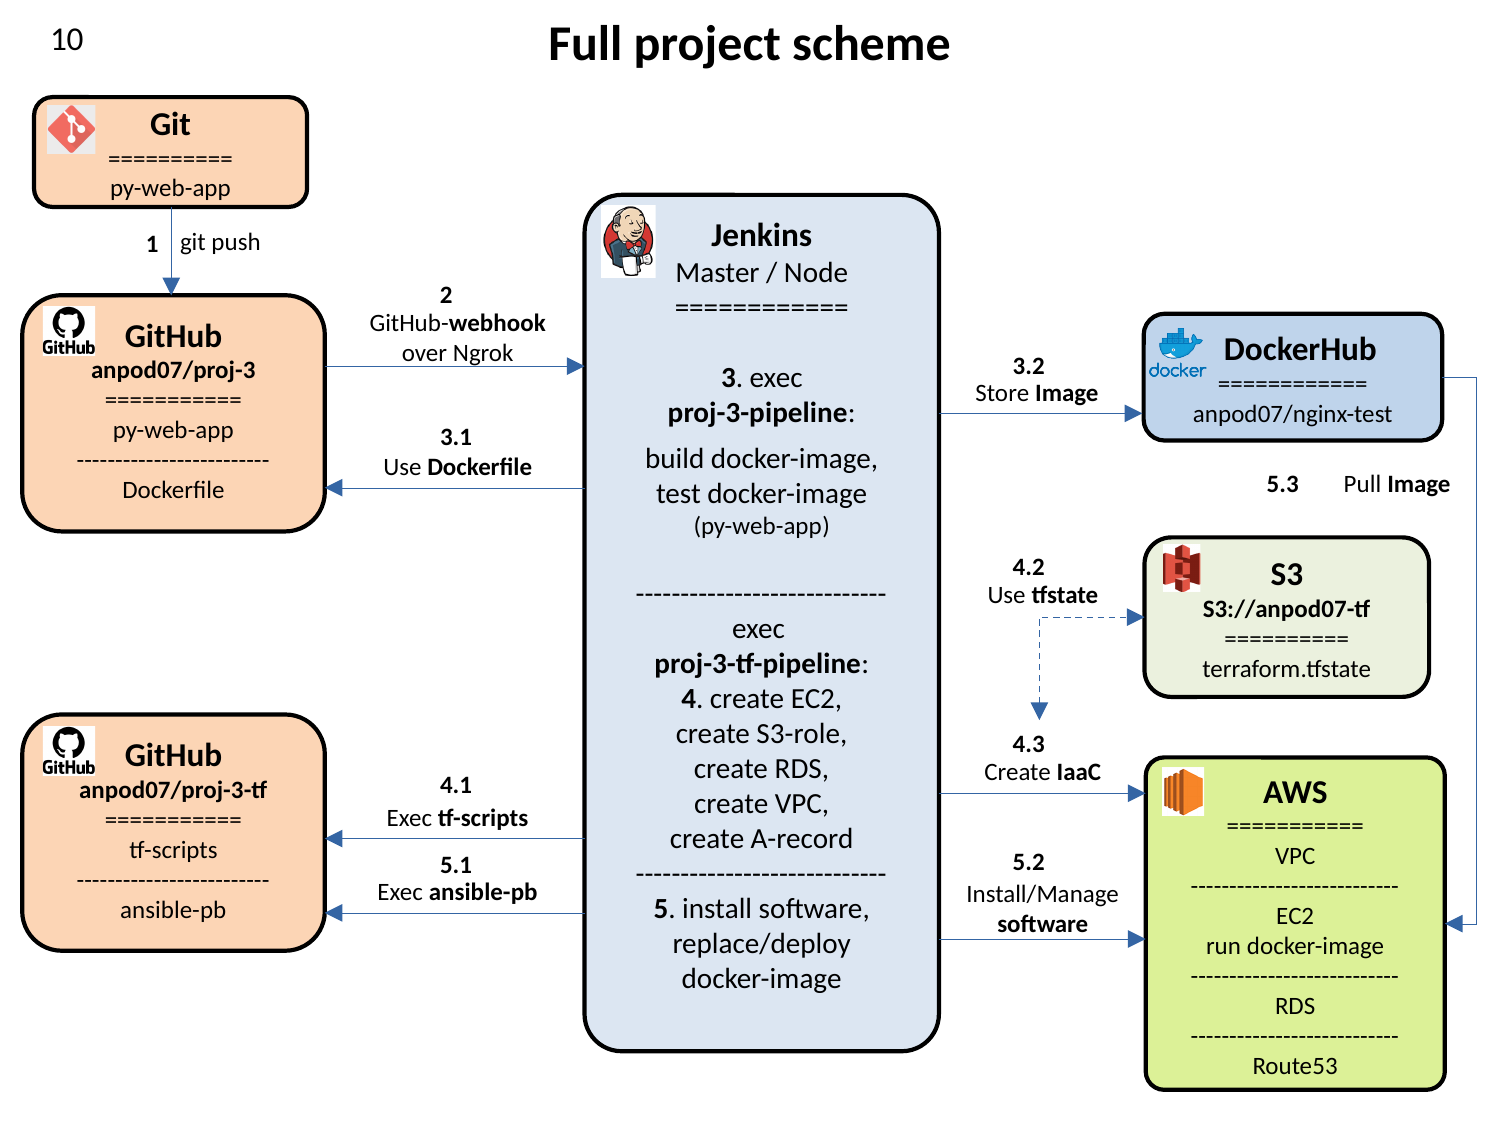

10
# Full project scheme
Git
==========
py-web-app
Jenkins
Master / Node
============
3. exec
proj-3-pipeline:
build docker-image,
test docker-image
(py-web-app)
----------------------------
exec
proj-3-tf-pipeline:
4. create EC2,
create S3-role,
create RDS,
create VPC,
create A-record
----------------------------
5. install software,
replace/deploy
docker-image
git push
1
2
GitHub
anpod07/proj-3
===========
py-web-app
-------------------------
Dockerfile
GitHub-webhook over Ngrok
 DockerHub
============
anpod07/nginx-test
3.2
Store Image
3.1
Use Dockerfile
5.3
Pull Image
S3
S3://anpod07-tf
==========
terraform.tfstate
4.2
Use tfstate
GitHub
anpod07/proj-3-tf
===========
tf-scripts
-------------------------
ansible-pb
4.3
Create IaaC
AWS
===========
VPC
---------------------------
EC2
run docker-image
---------------------------
RDS
---------------------------
Route53
4.1
Exec tf-scripts
5.2
5.1
Exec ansible-pb
Install/Manage
software